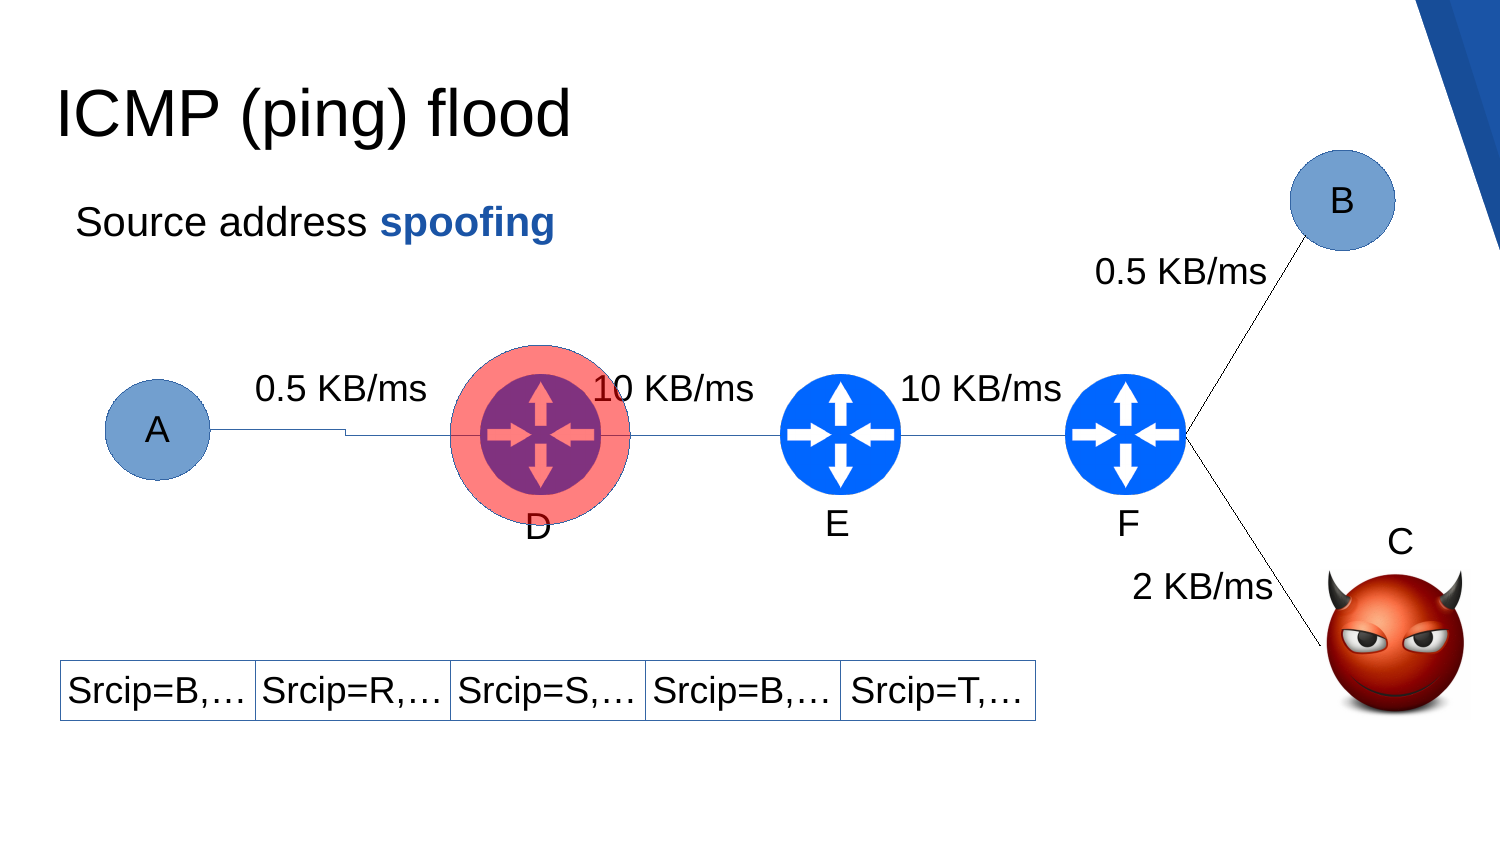

# ICMP (ping) flood
B
Source address spoofing
0.5 KB/ms
0.5 KB/ms
10 KB/ms
10 KB/ms
A
E
F
D
C
2 KB/ms
Srcip=B,…
Srcip=R,…
Srcip=S,…
Srcip=B,…
Srcip=T,…